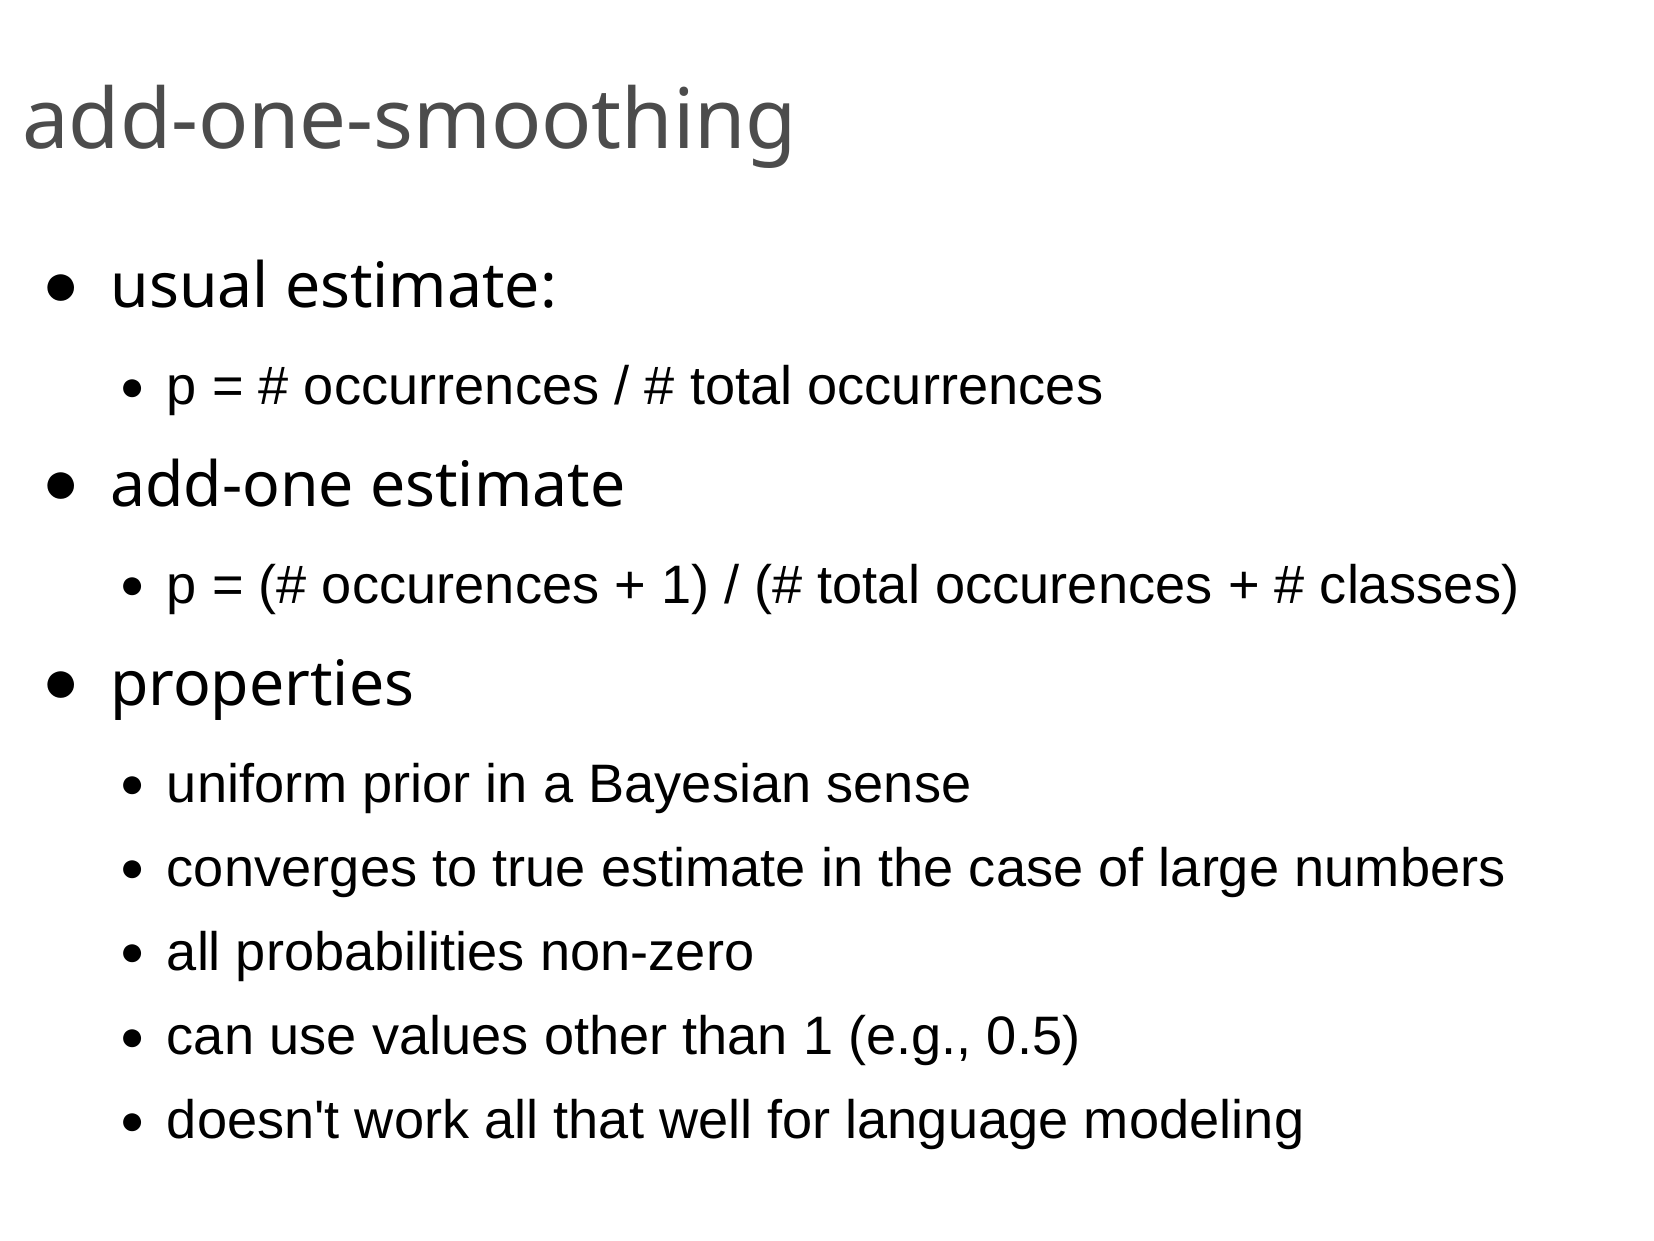

# add-one-smoothing
usual estimate:
p = # occurrences / # total occurrences
add-one estimate
p = (# occurences + 1) / (# total occurences + # classes)
properties
uniform prior in a Bayesian sense
converges to true estimate in the case of large numbers
all probabilities non-zero
can use values other than 1 (e.g., 0.5)
doesn't work all that well for language modeling